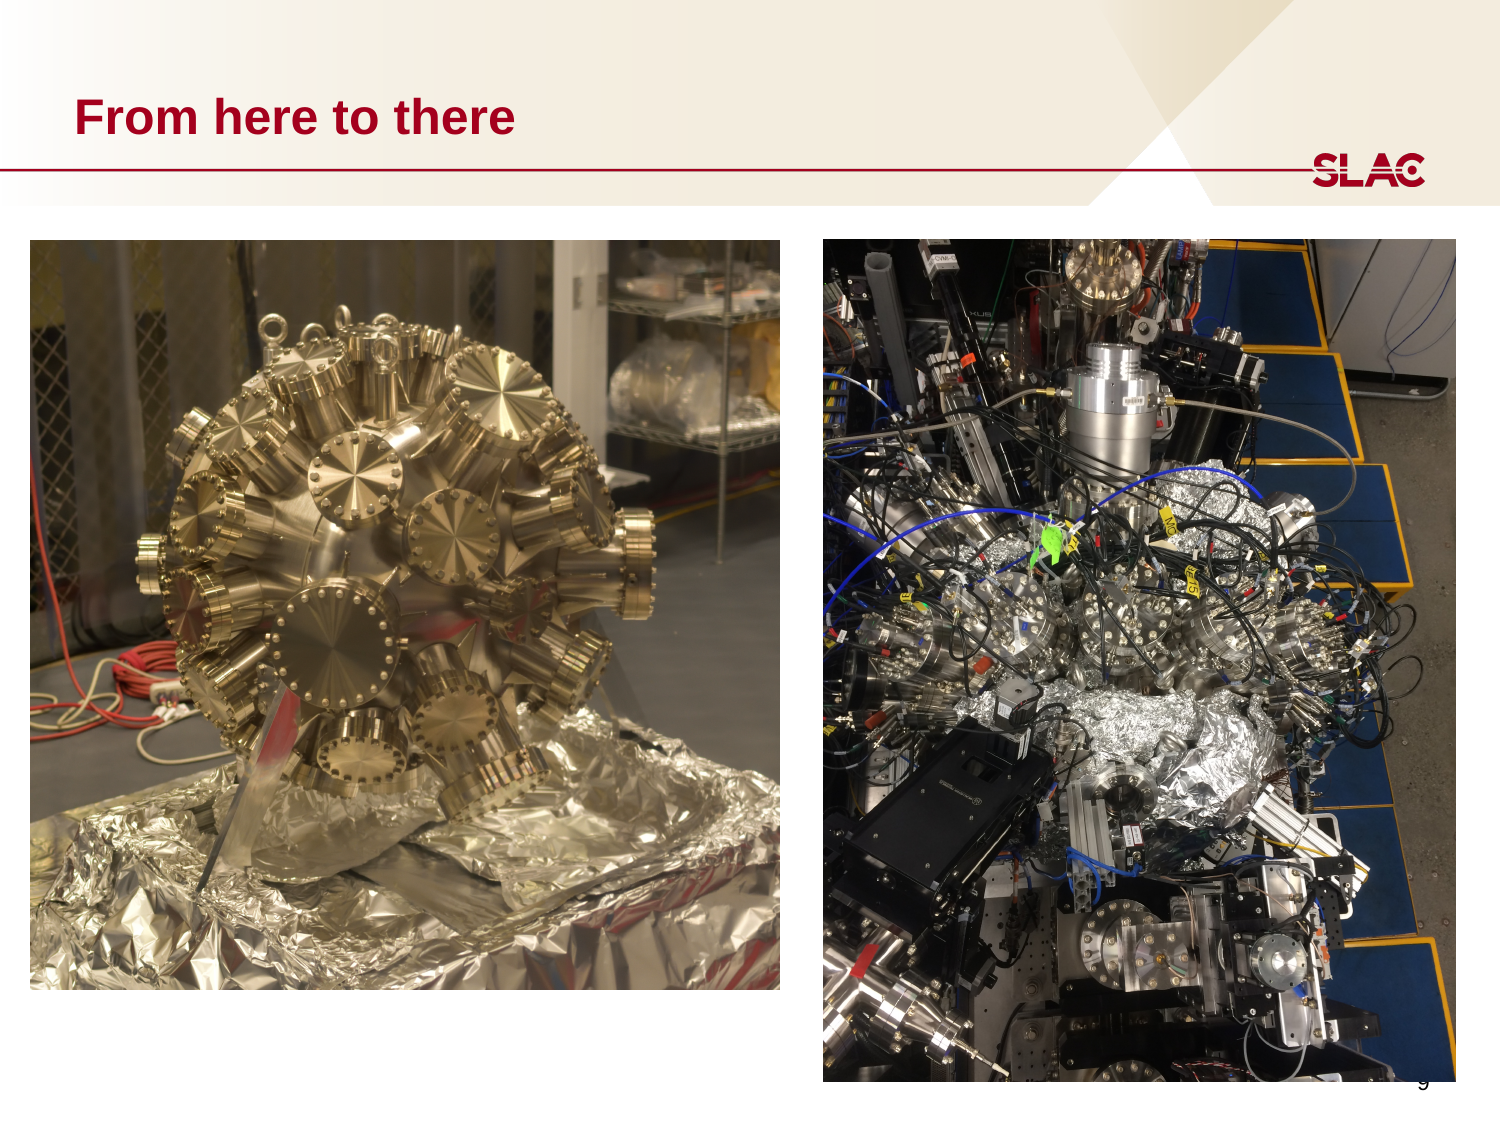

# From here to there
Cite submitted paper